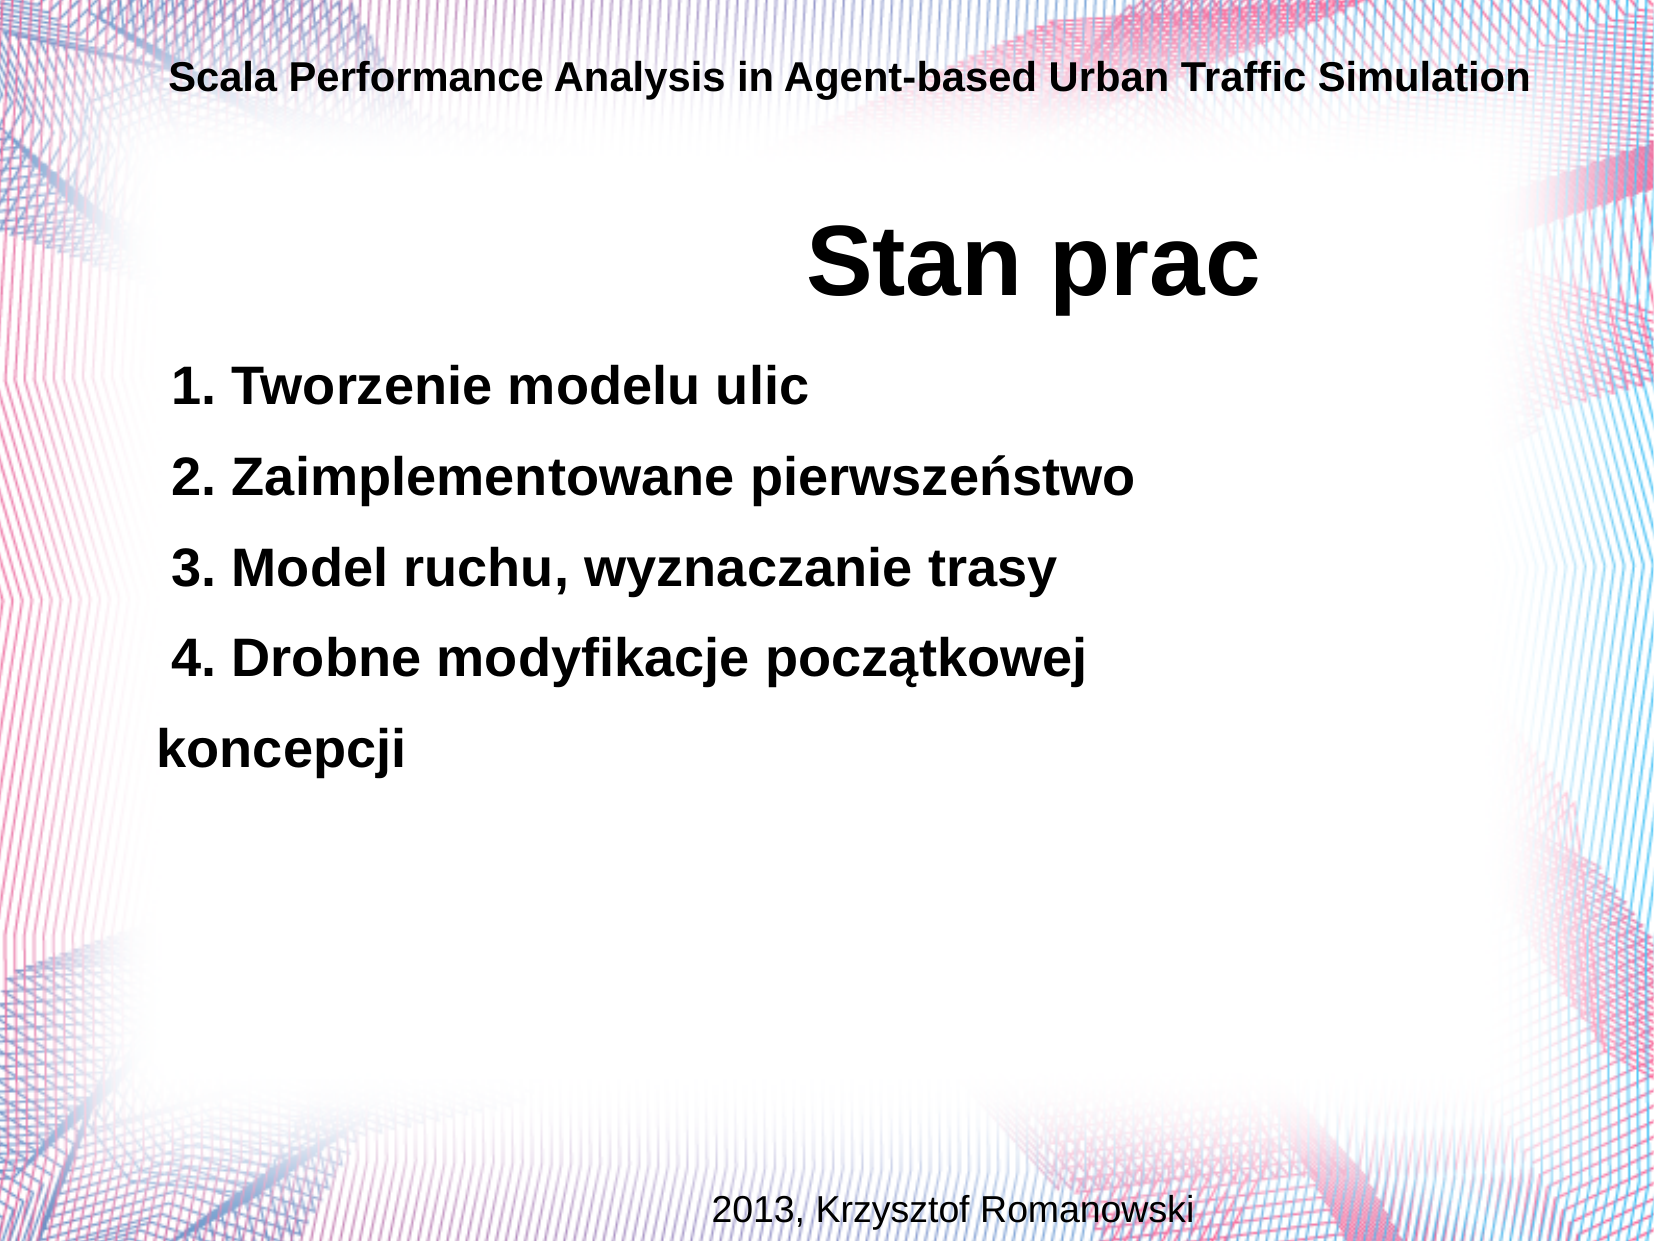

Scala Performance Analysis in Agent-based Urban Traffic Simulation
Stan prac
 1. Tworzenie modelu ulic
 2. Zaimplementowane pierwszeństwo
 3. Model ruchu, wyznaczanie trasy
 4. Drobne modyfikacje początkowej koncepcji
2013, Krzysztof Romanowski